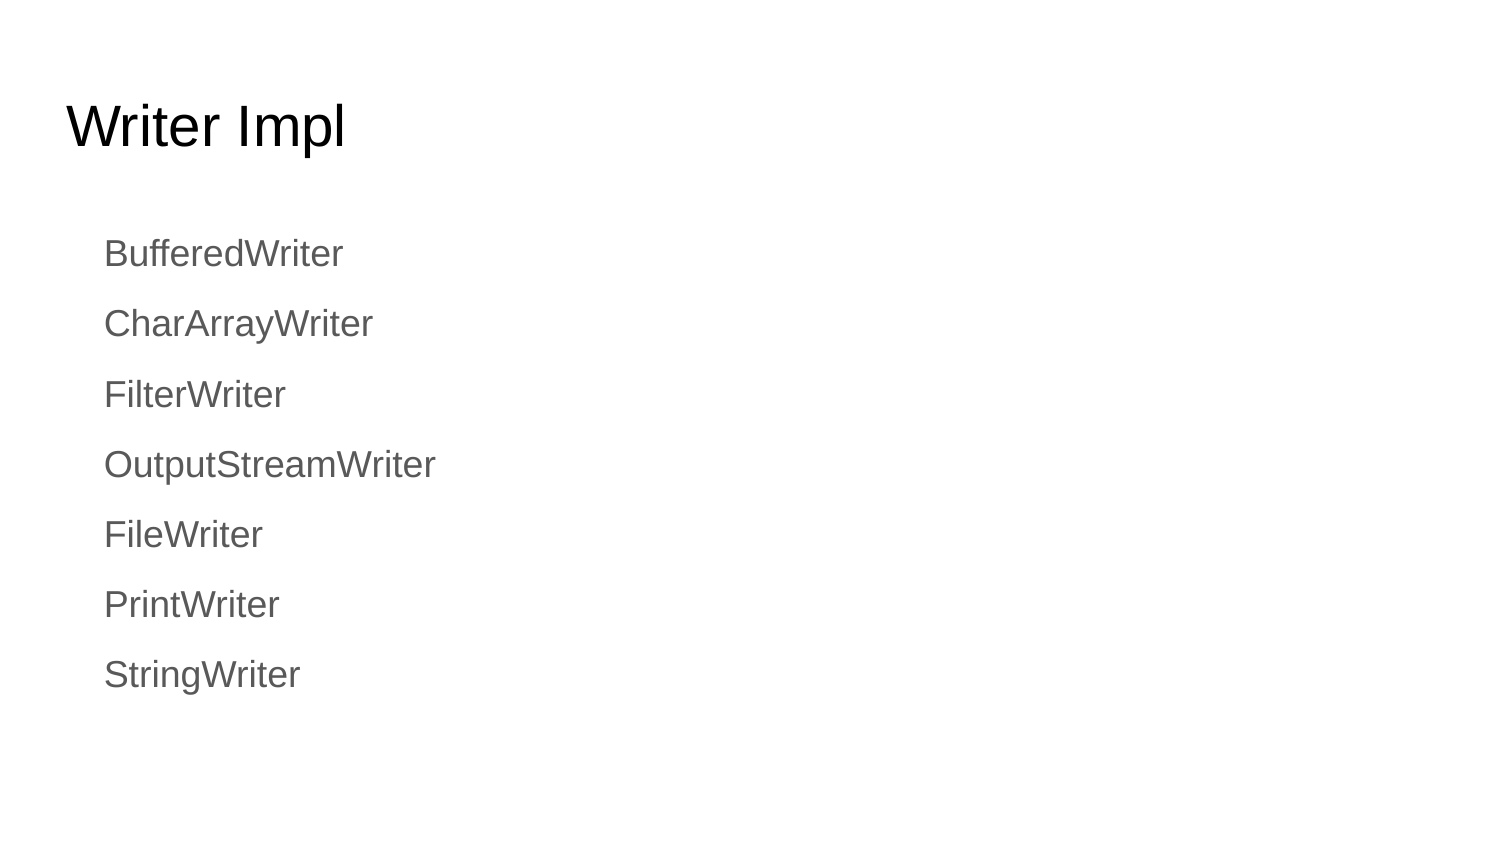

# Writer Impl
BufferedWriter
CharArrayWriter
FilterWriter
OutputStreamWriter
FileWriter
PrintWriter
StringWriter